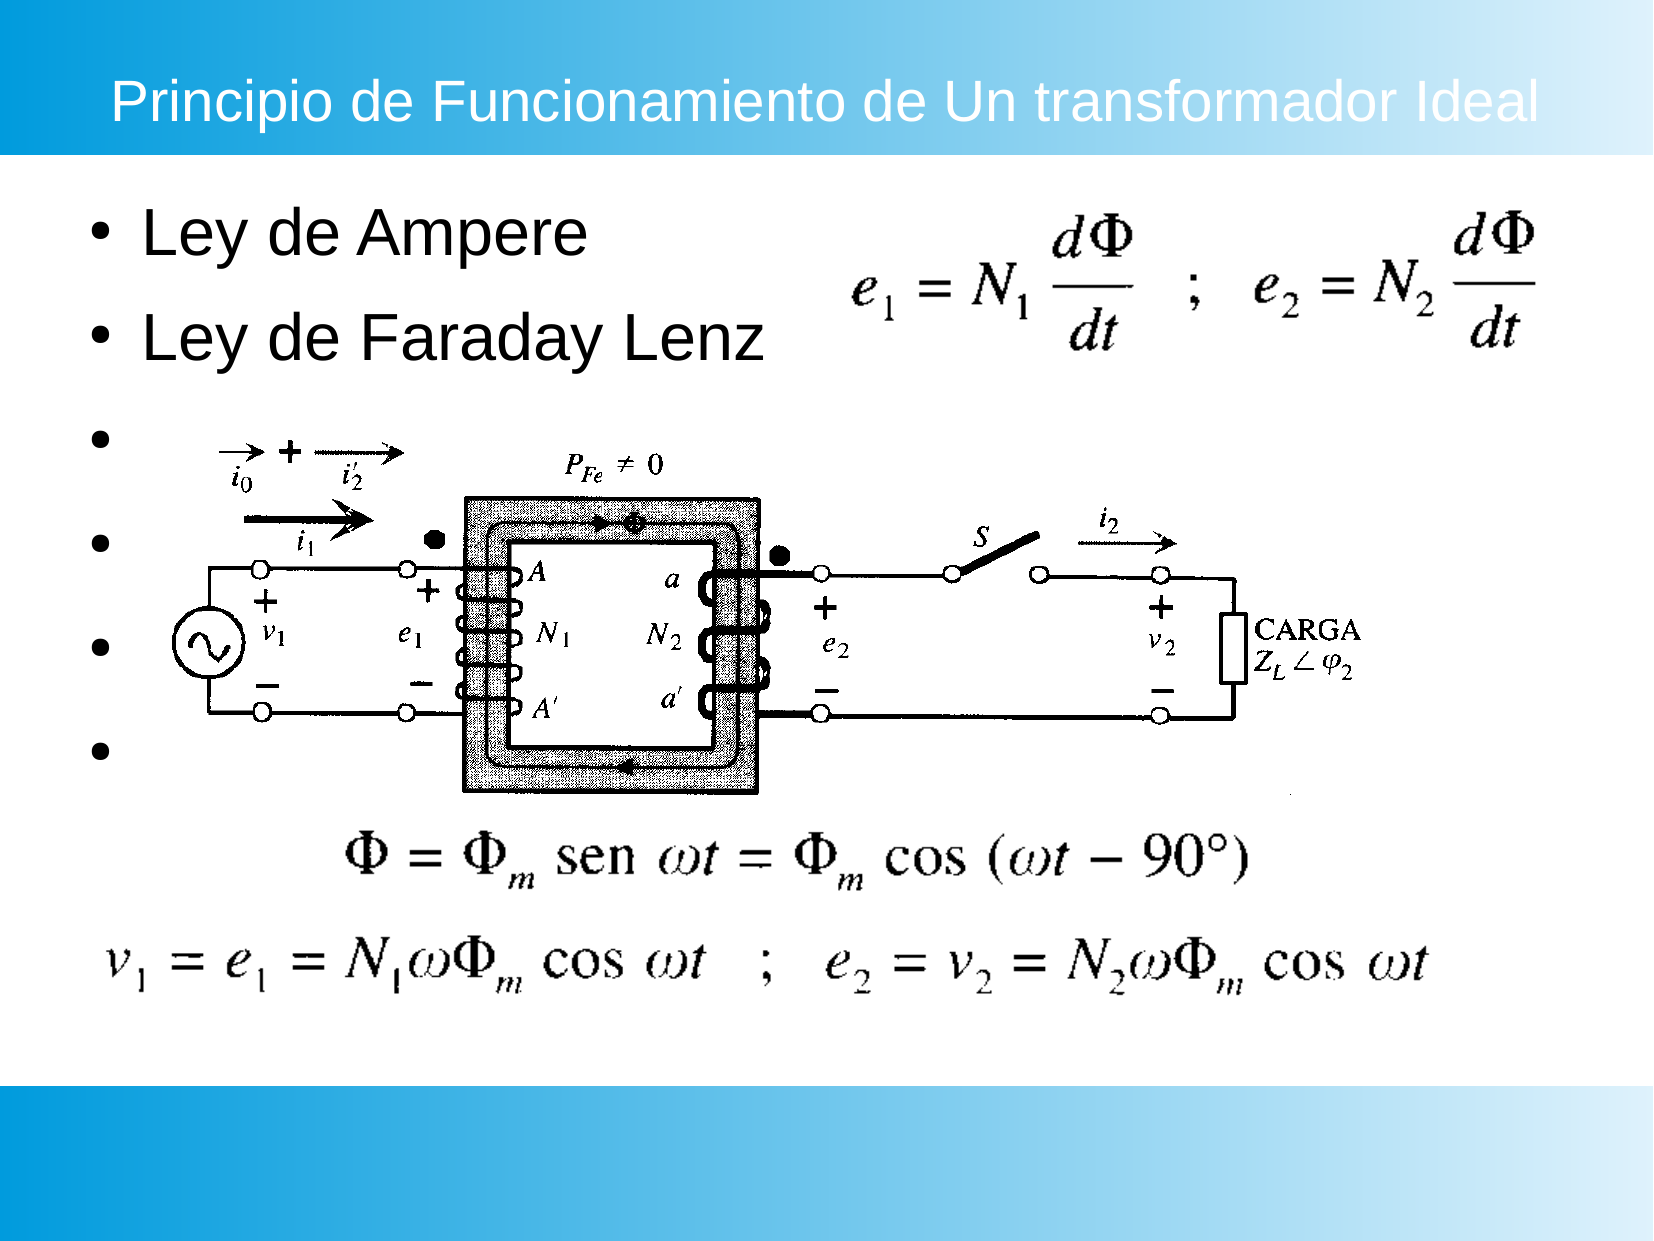

# Principio de Funcionamiento de Un transformador Ideal
Ley de Ampere
Ley de Faraday Lenz